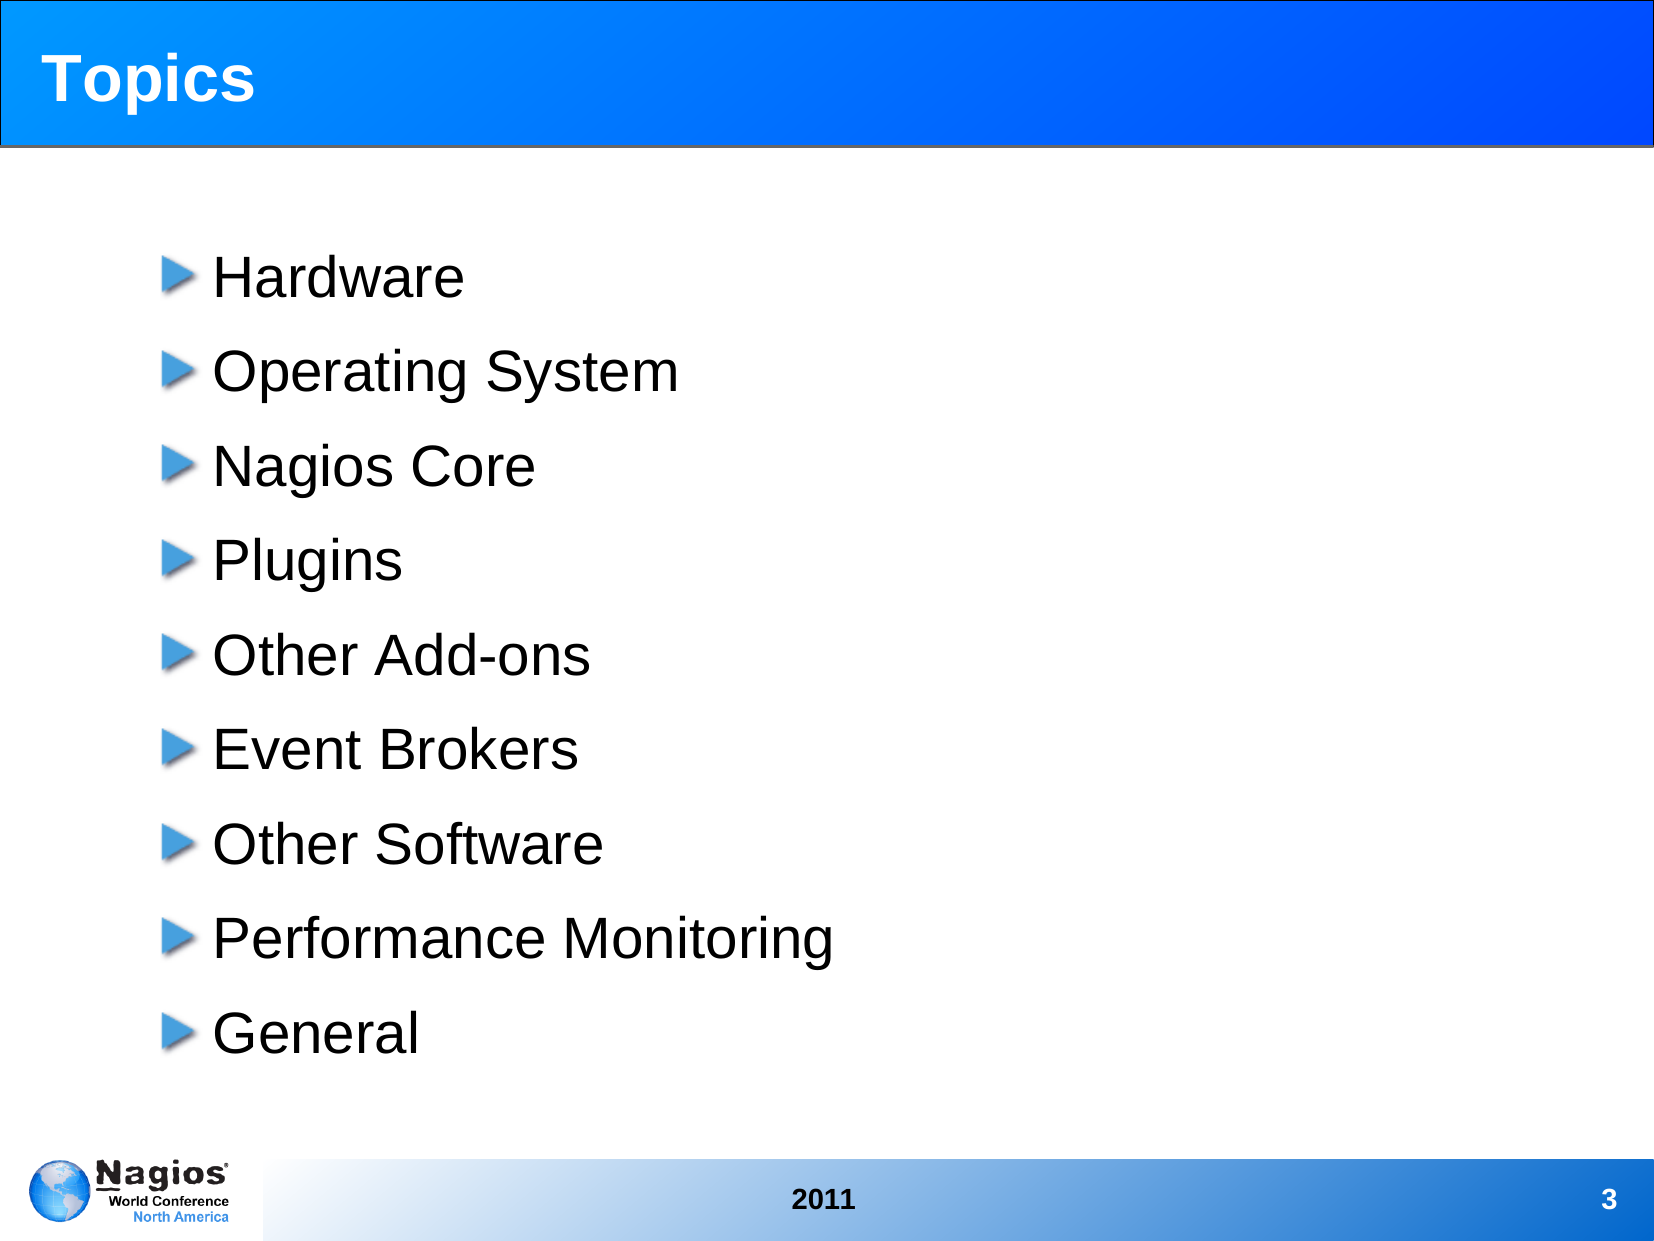

# Topics
Hardware
Operating System
Nagios Core
Plugins
Other Add-ons
Event Brokers
Other Software
Performance Monitoring
General
2011
3